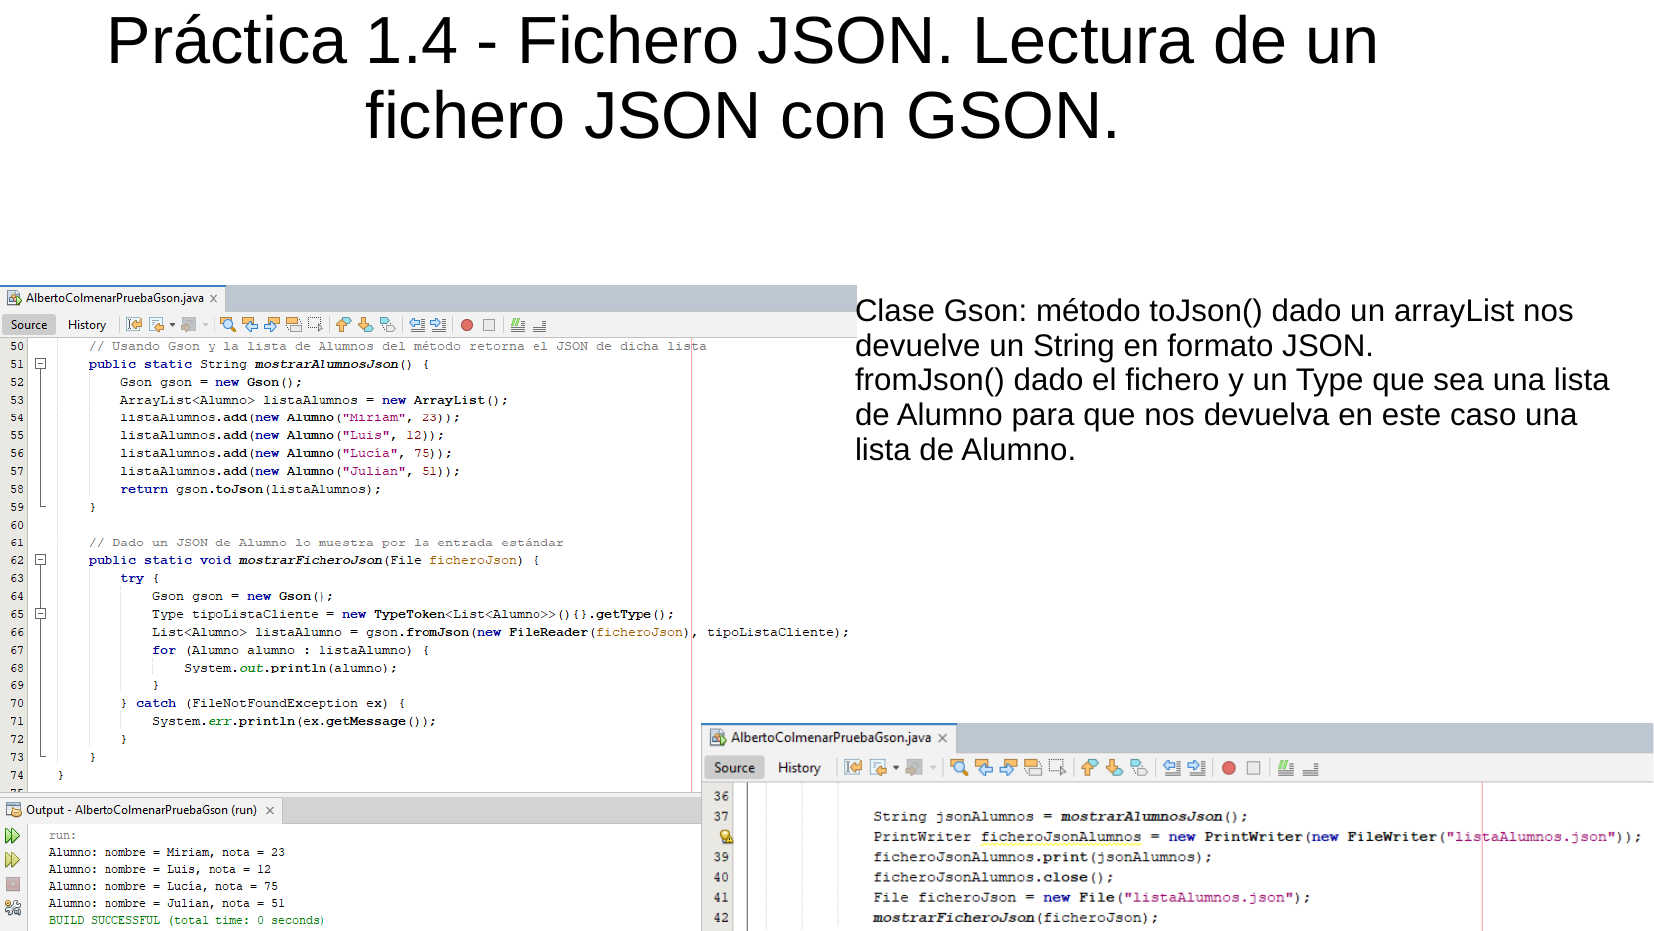

# Práctica 1.4 - Fichero JSON. Lectura de un fichero JSON con GSON.
Clase Gson: método toJson() dado un arrayList nos devuelve un String en formato JSON.
fromJson() dado el fichero y un Type que sea una lista de Alumno para que nos devuelva en este caso una lista de Alumno.